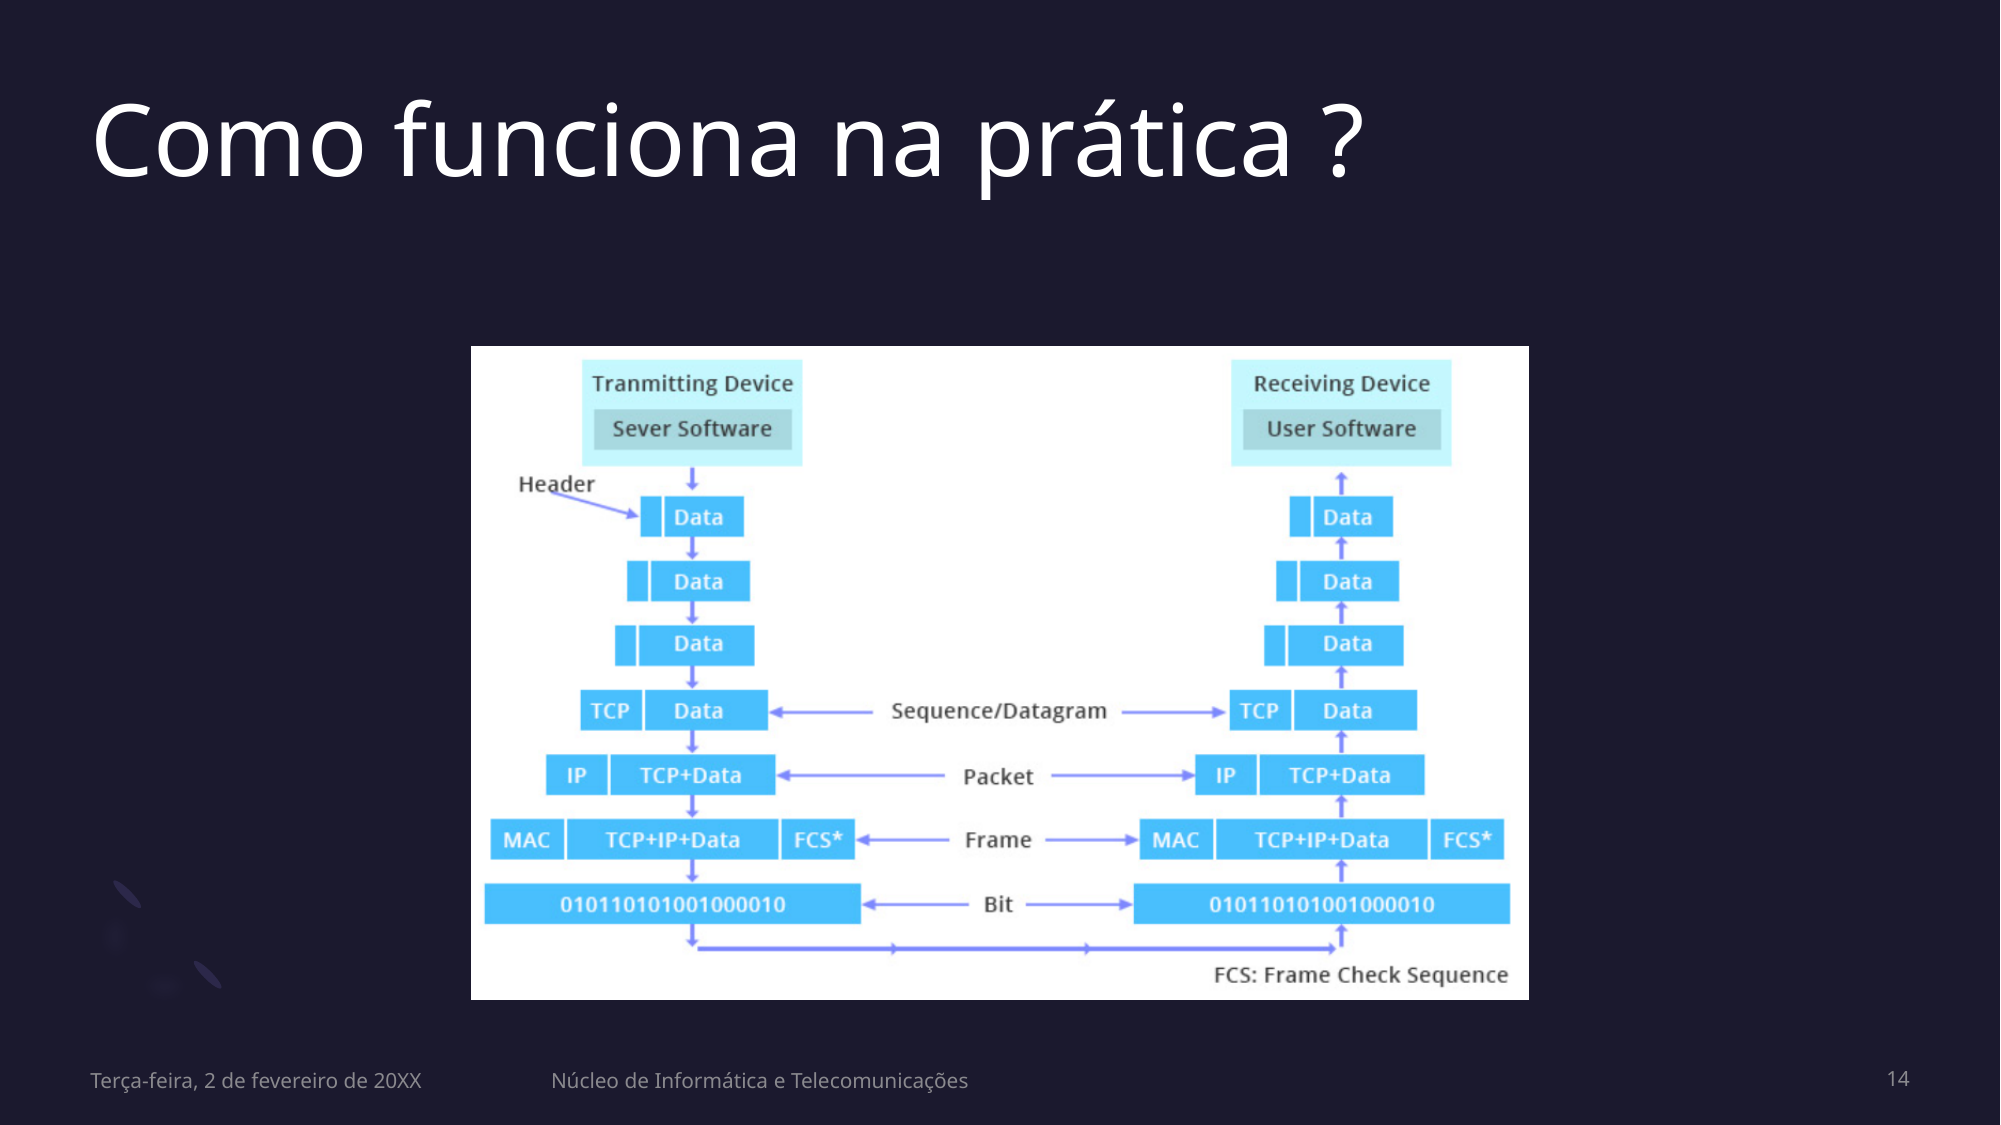

# Como funciona na prática ?
Terça-feira, 2 de fevereiro de 20XX
Núcleo de Informática e Telecomunicações